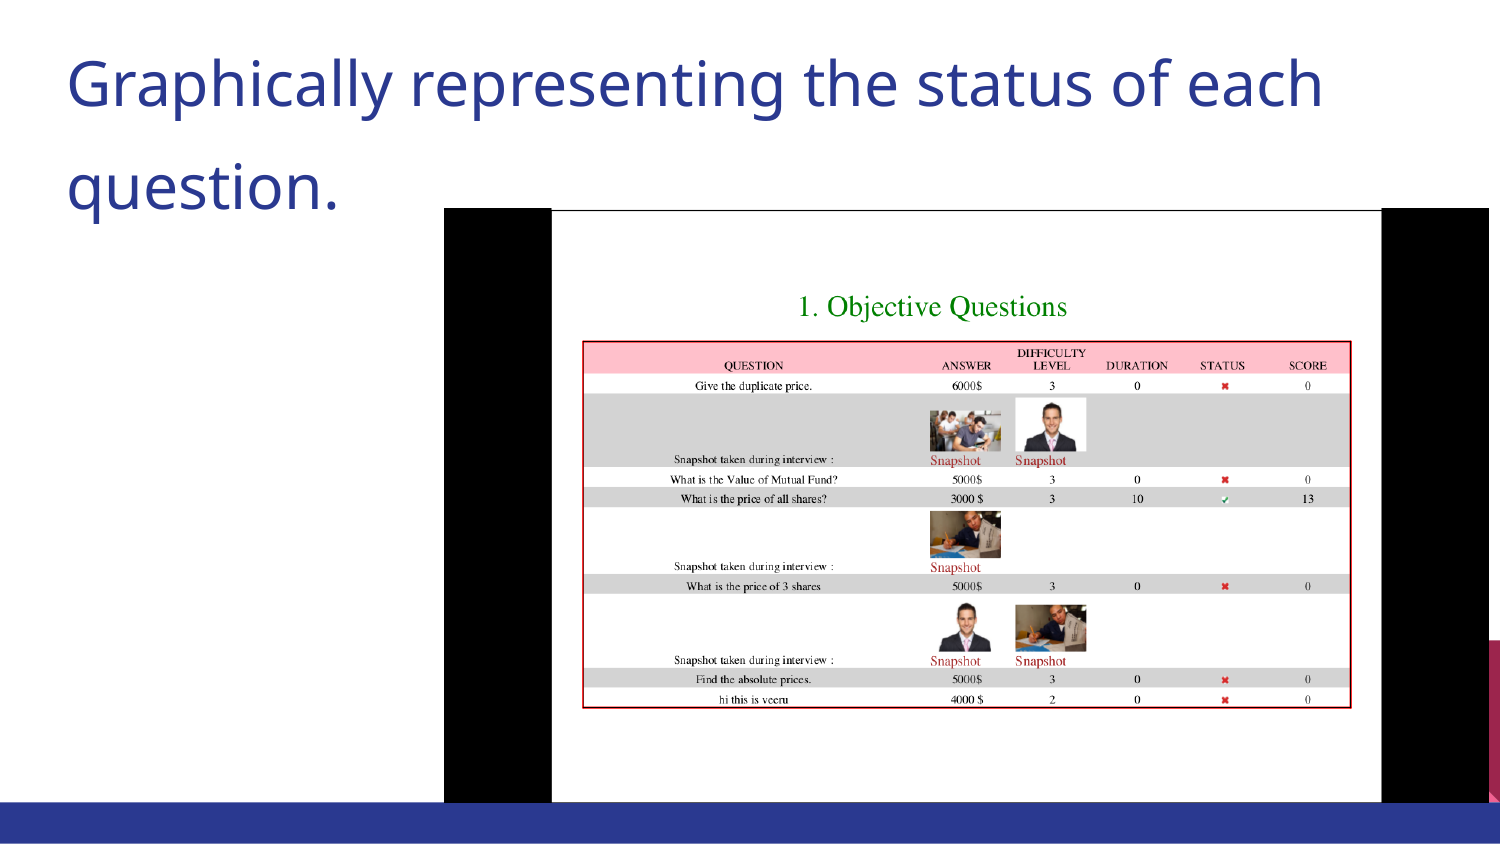

# Graphically representing the status of each question.